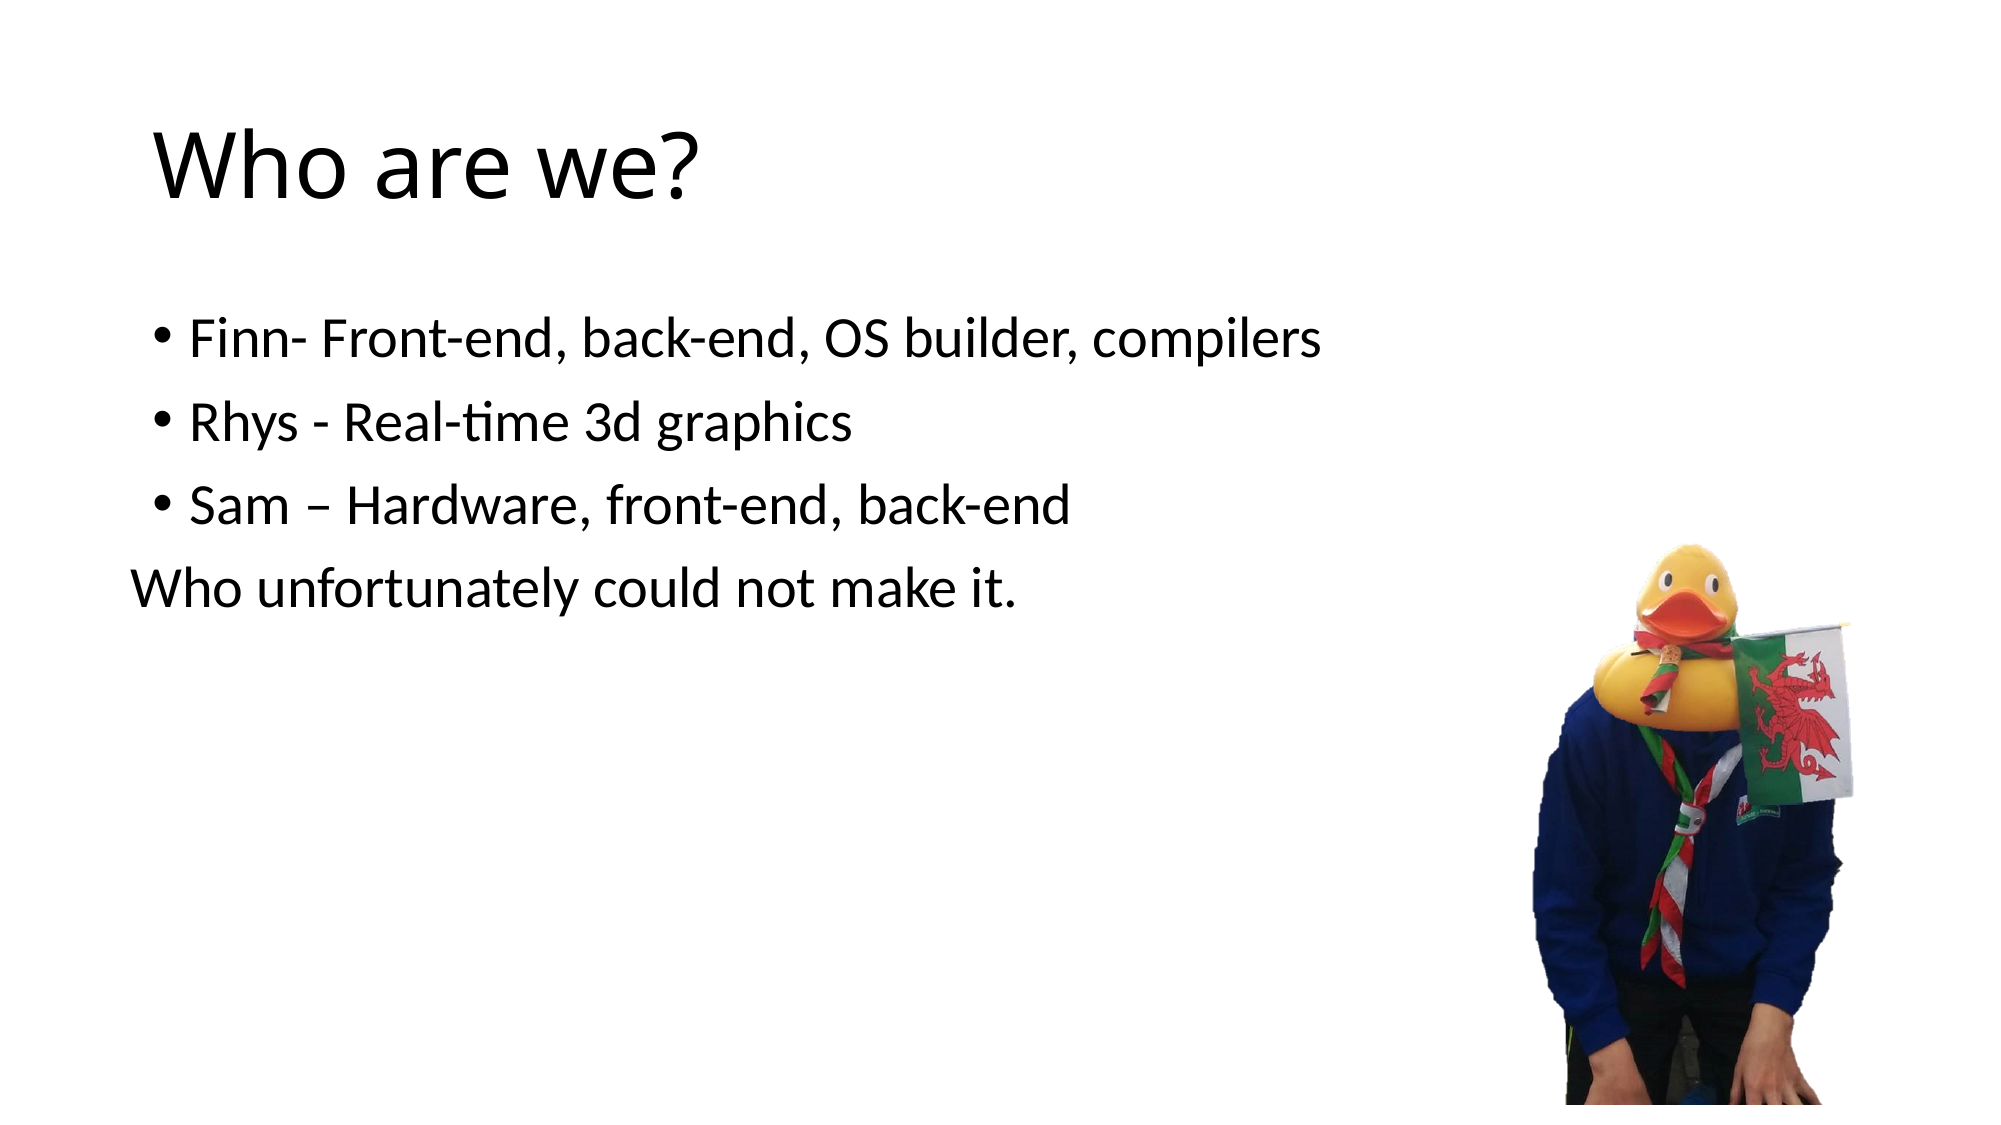

# Who are we?
Finn- Front-end, back-end, OS builder, compilers
Rhys - Real-time 3d graphics
Sam – Hardware, front-end, back-end
Who unfortunately could not make it.